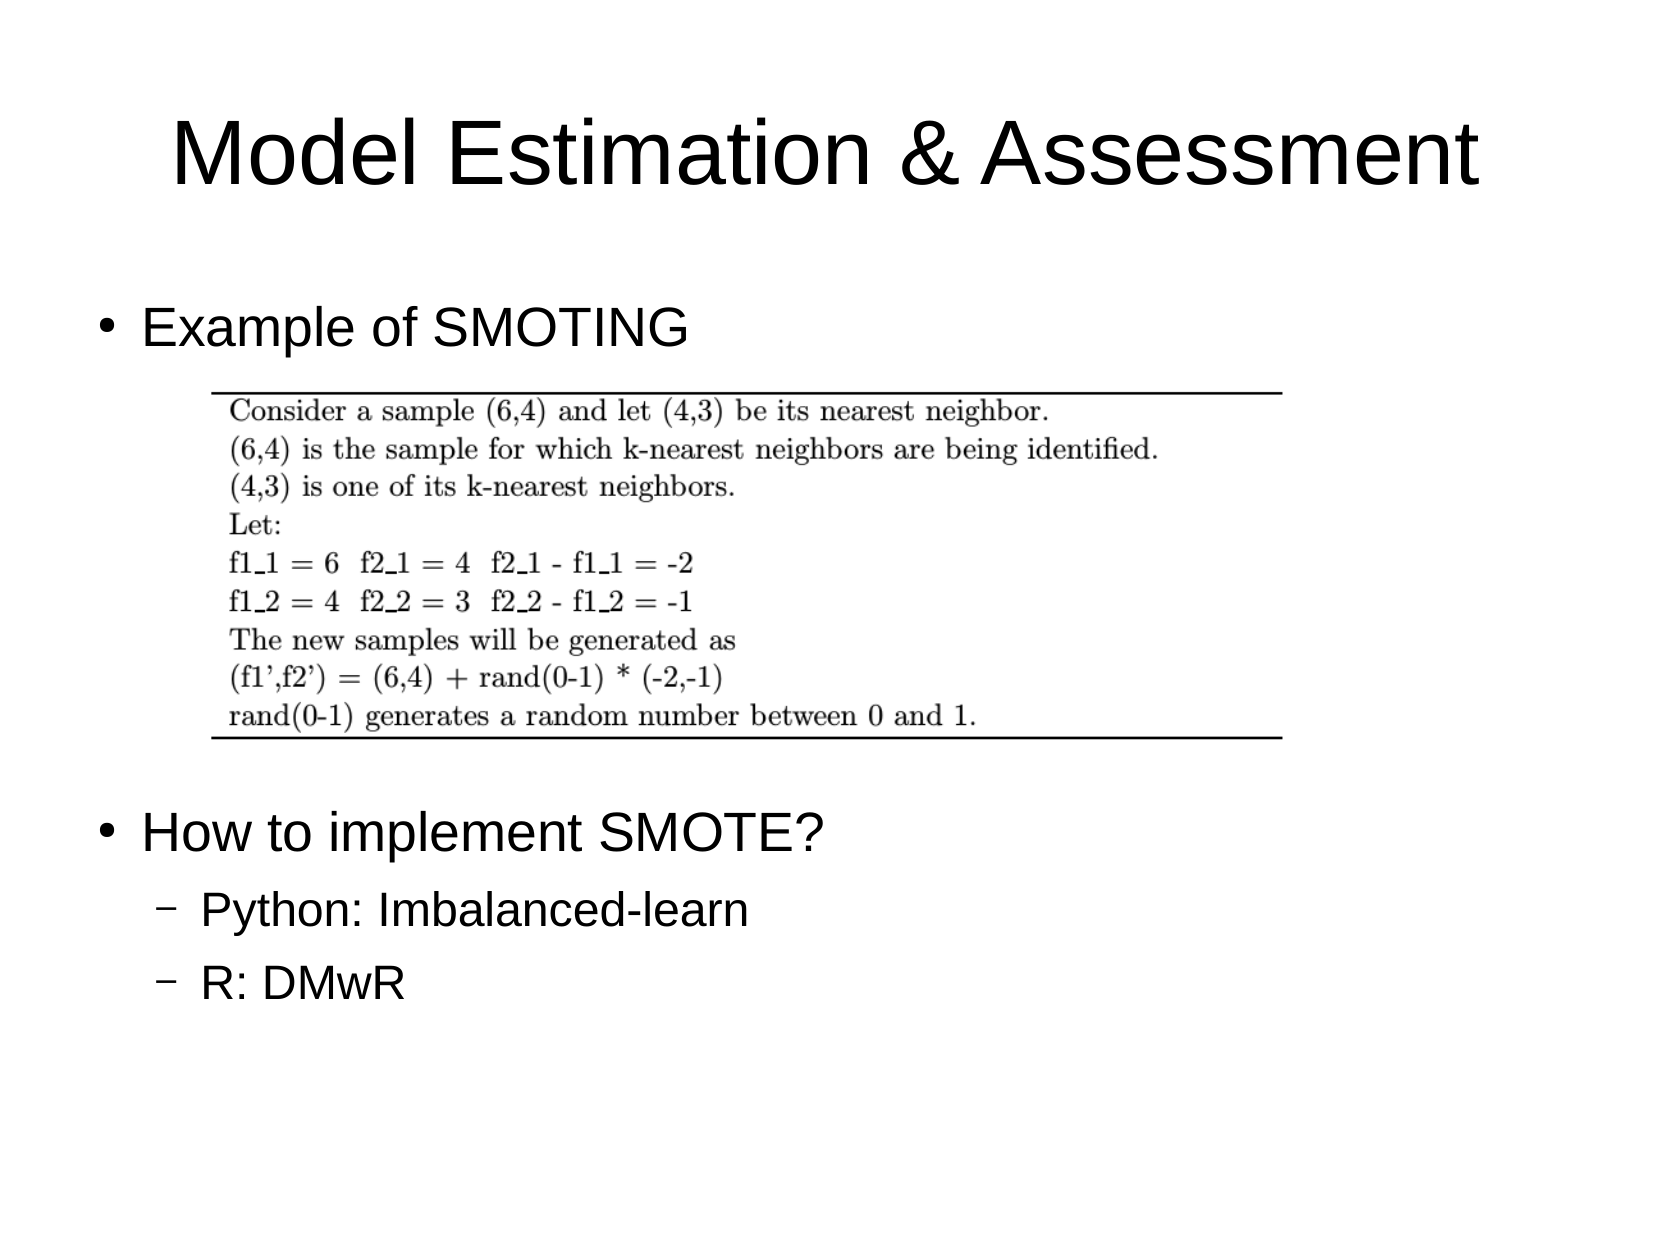

# Model Estimation & Assessment
Example of SMOTING
How to implement SMOTE?
Python: Imbalanced-learn
R: DMwR